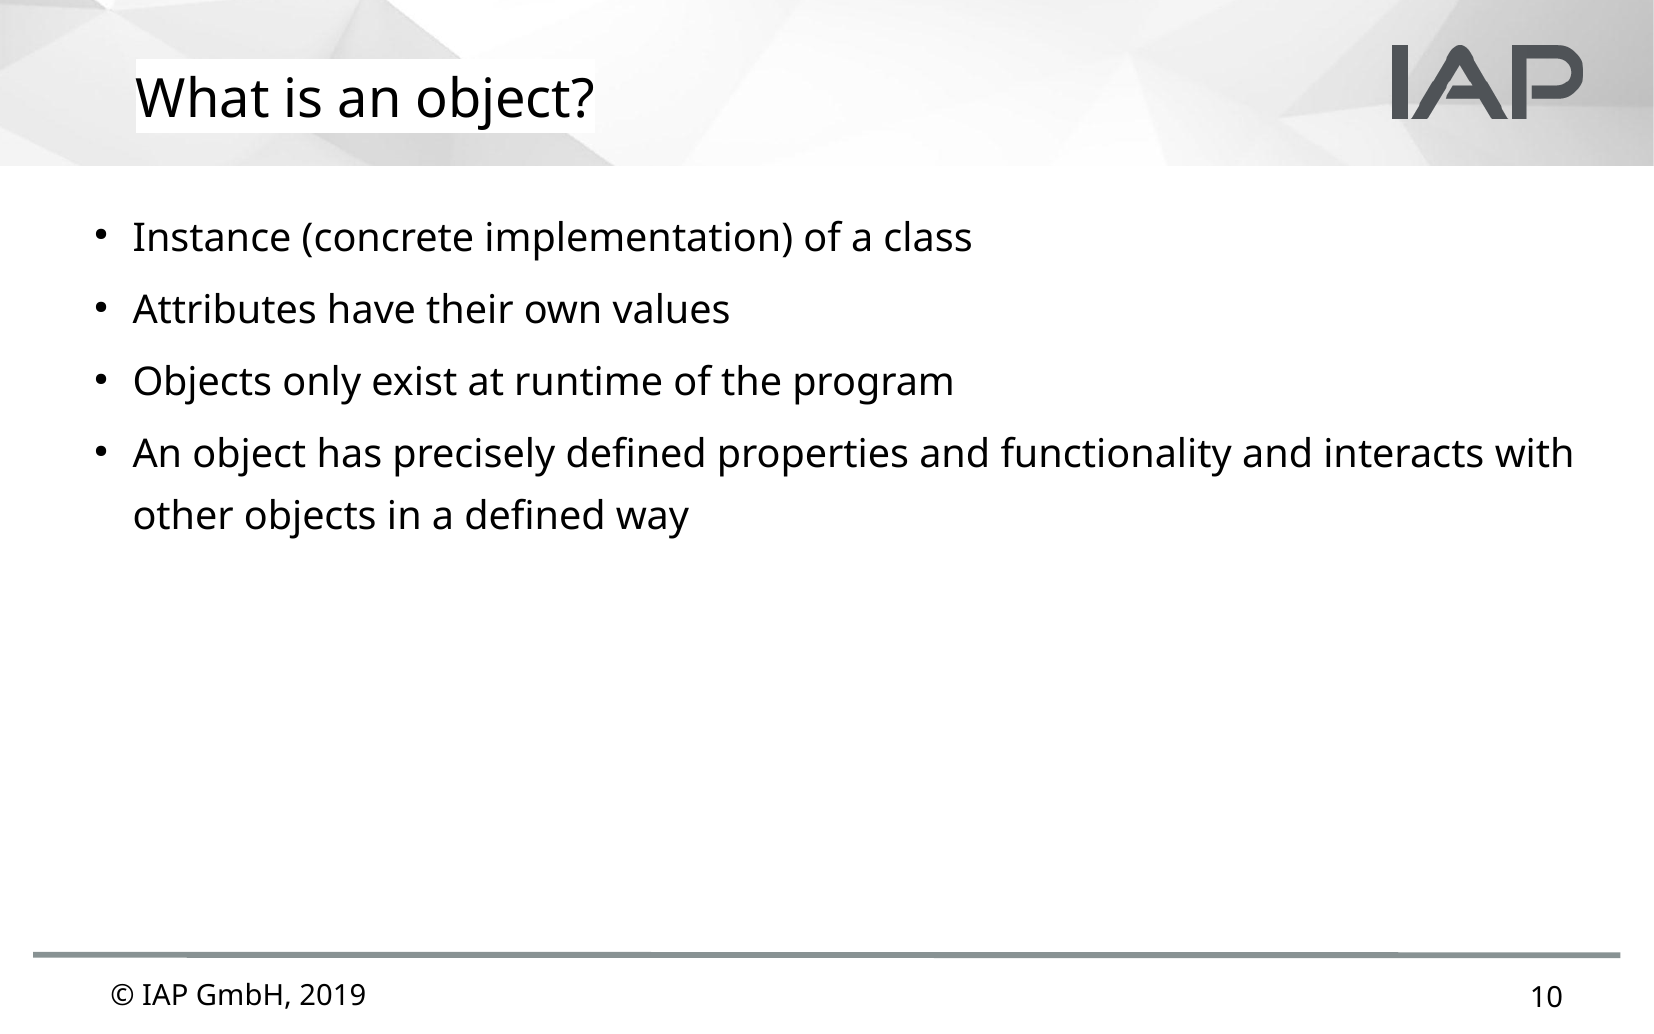

# What is an object?
Instance (concrete implementation) of a class
Attributes have their own values
Objects only exist at runtime of the program
An object has precisely defined properties and functionality and interacts with other objects in a defined way
© IAP GmbH, 2019
10